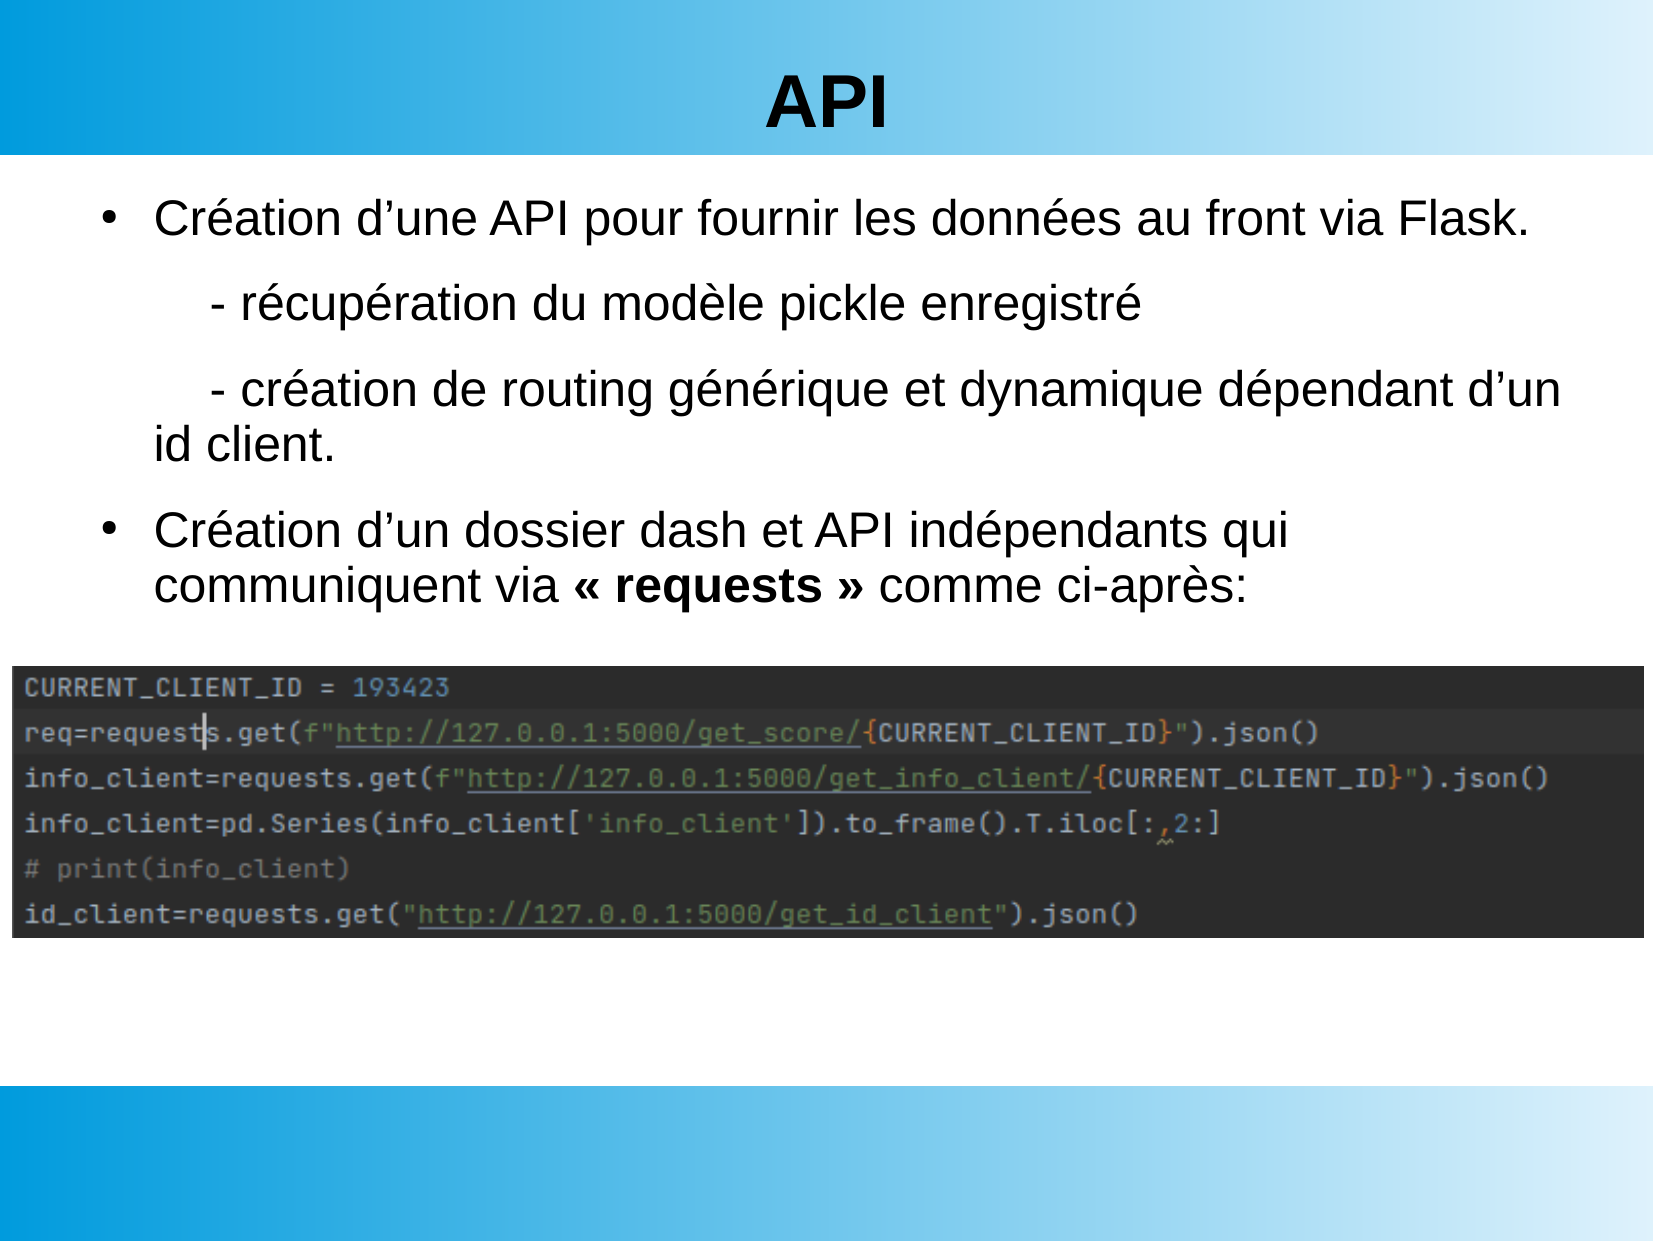

# API
Création d’une API pour fournir les données au front via Flask.
 - récupération du modèle pickle enregistré
 - création de routing générique et dynamique dépendant d’un id client.
Création d’un dossier dash et API indépendants qui communiquent via « requests » comme ci-après: